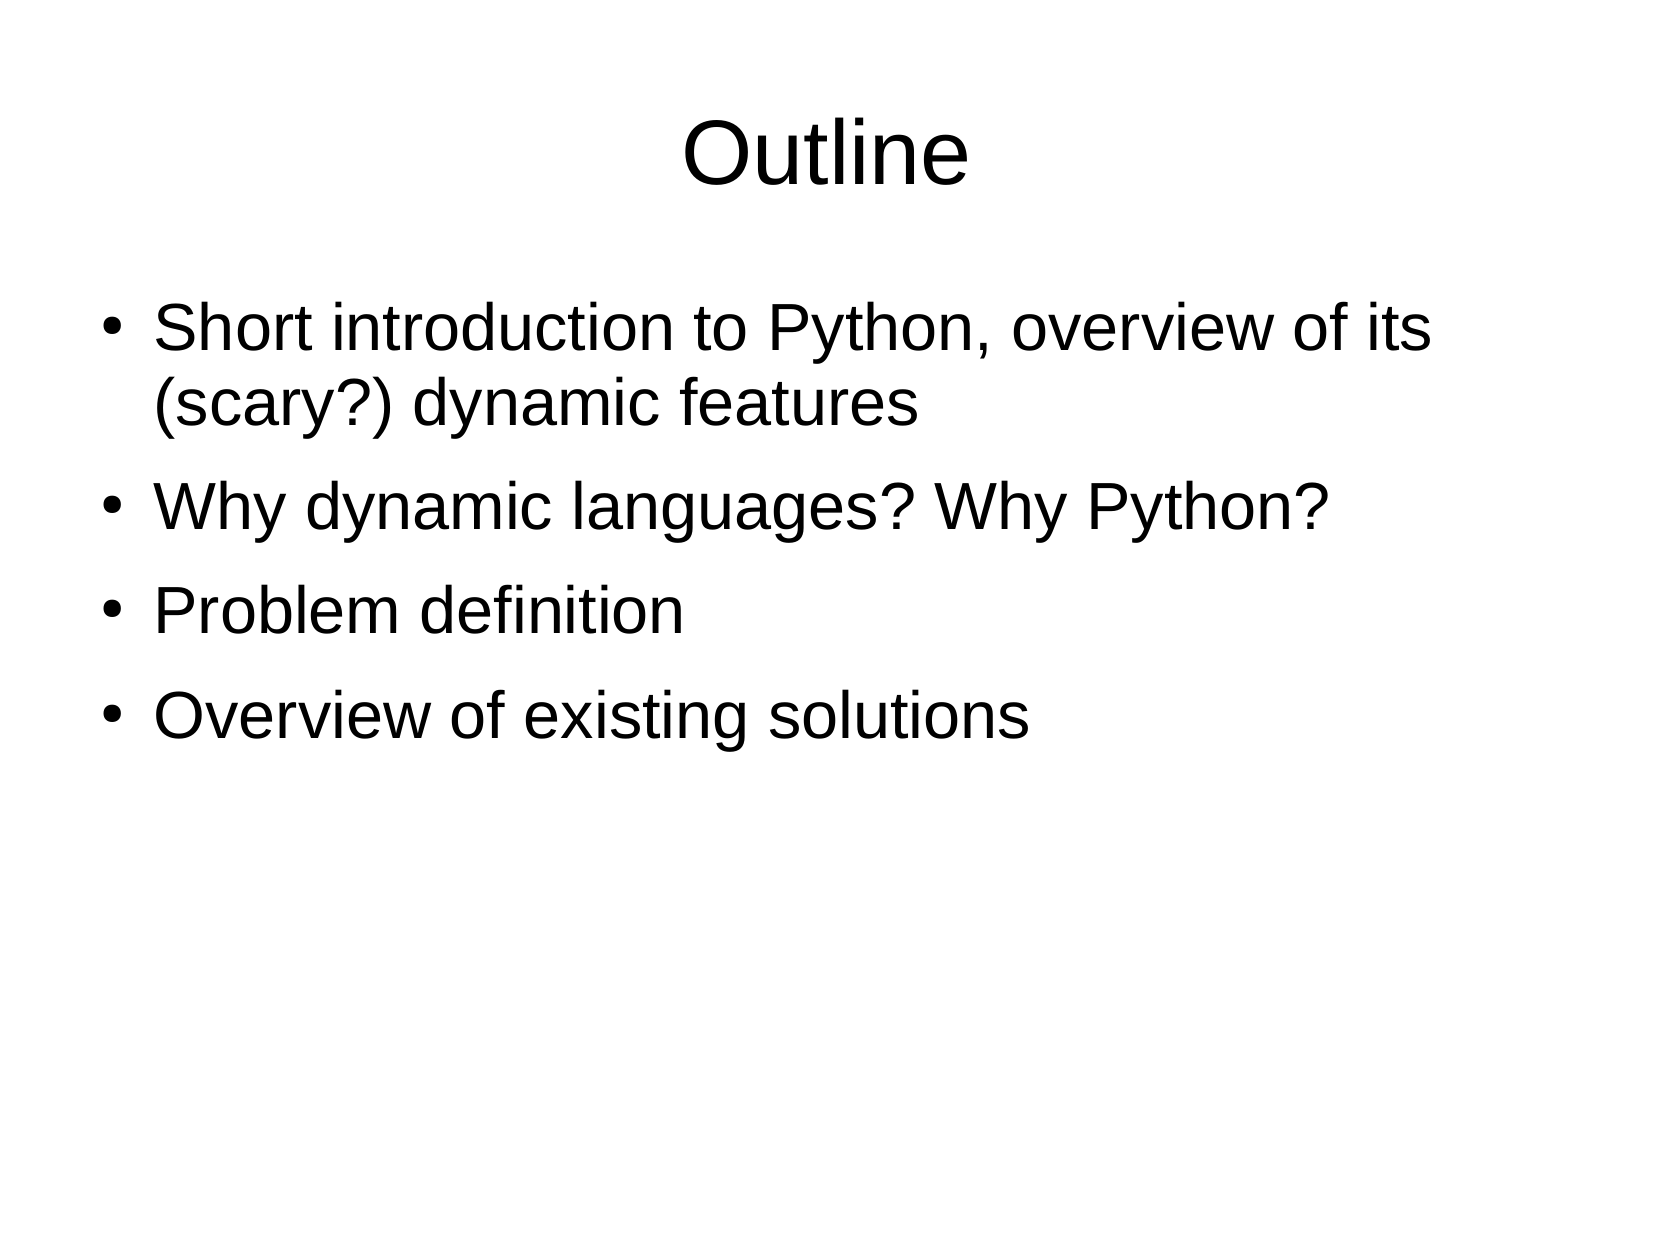

# Outline
Short introduction to Python, overview of its (scary?) dynamic features
Why dynamic languages? Why Python?
Problem definition
Overview of existing solutions